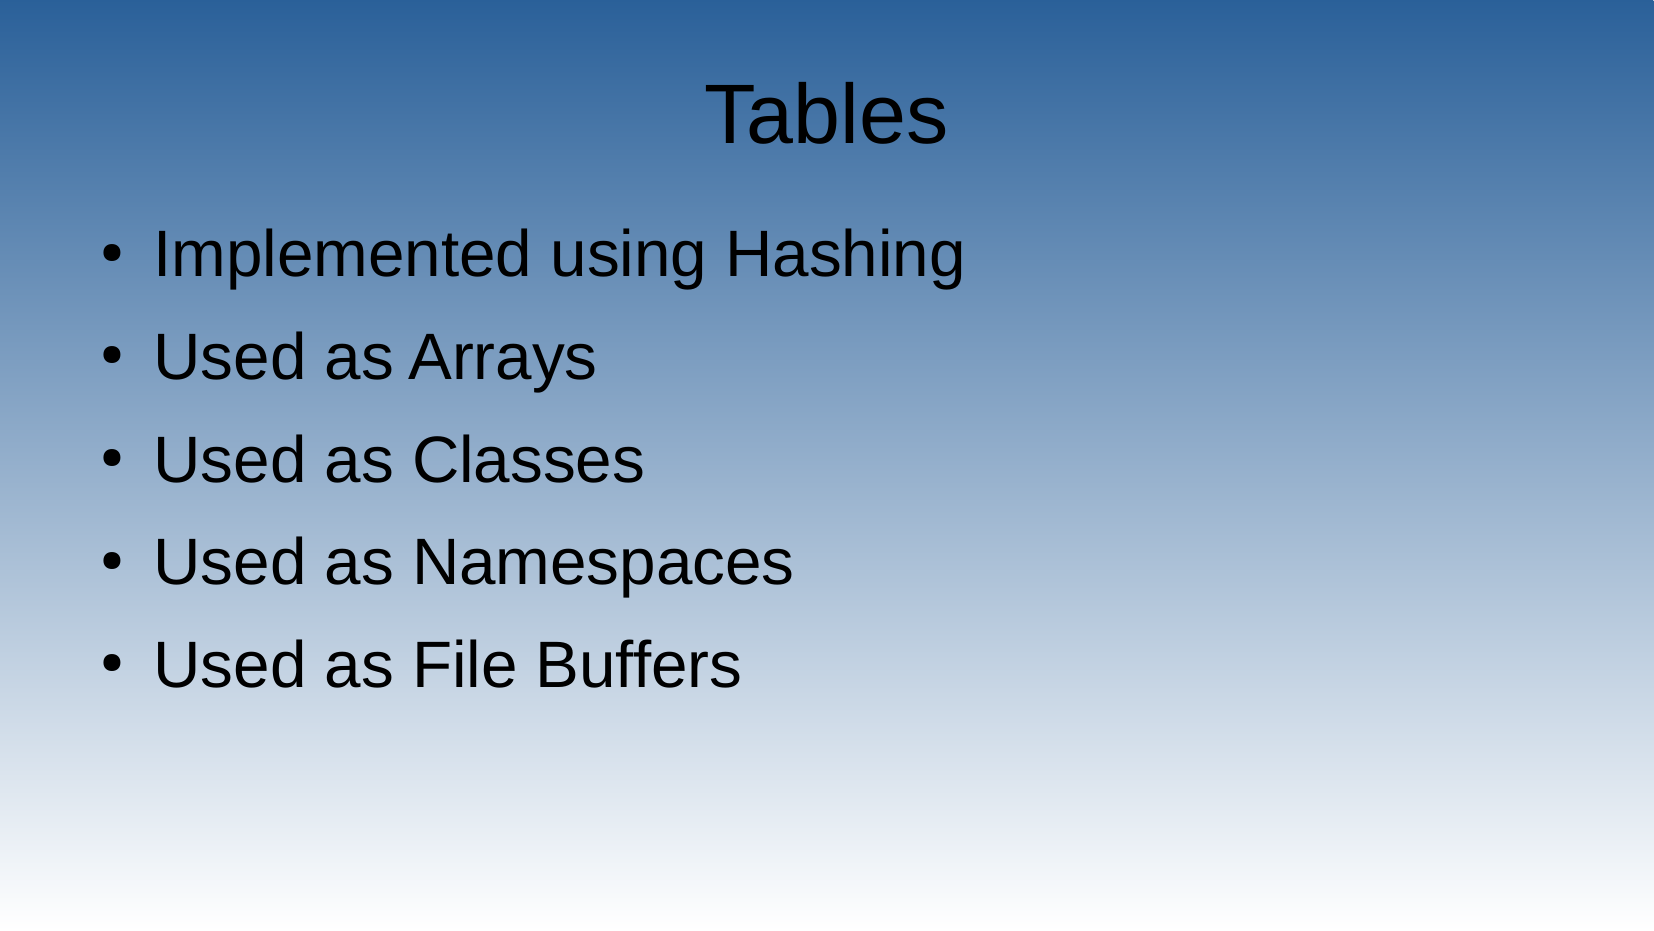

# Tables
Implemented using Hashing
Used as Arrays
Used as Classes
Used as Namespaces
Used as File Buffers